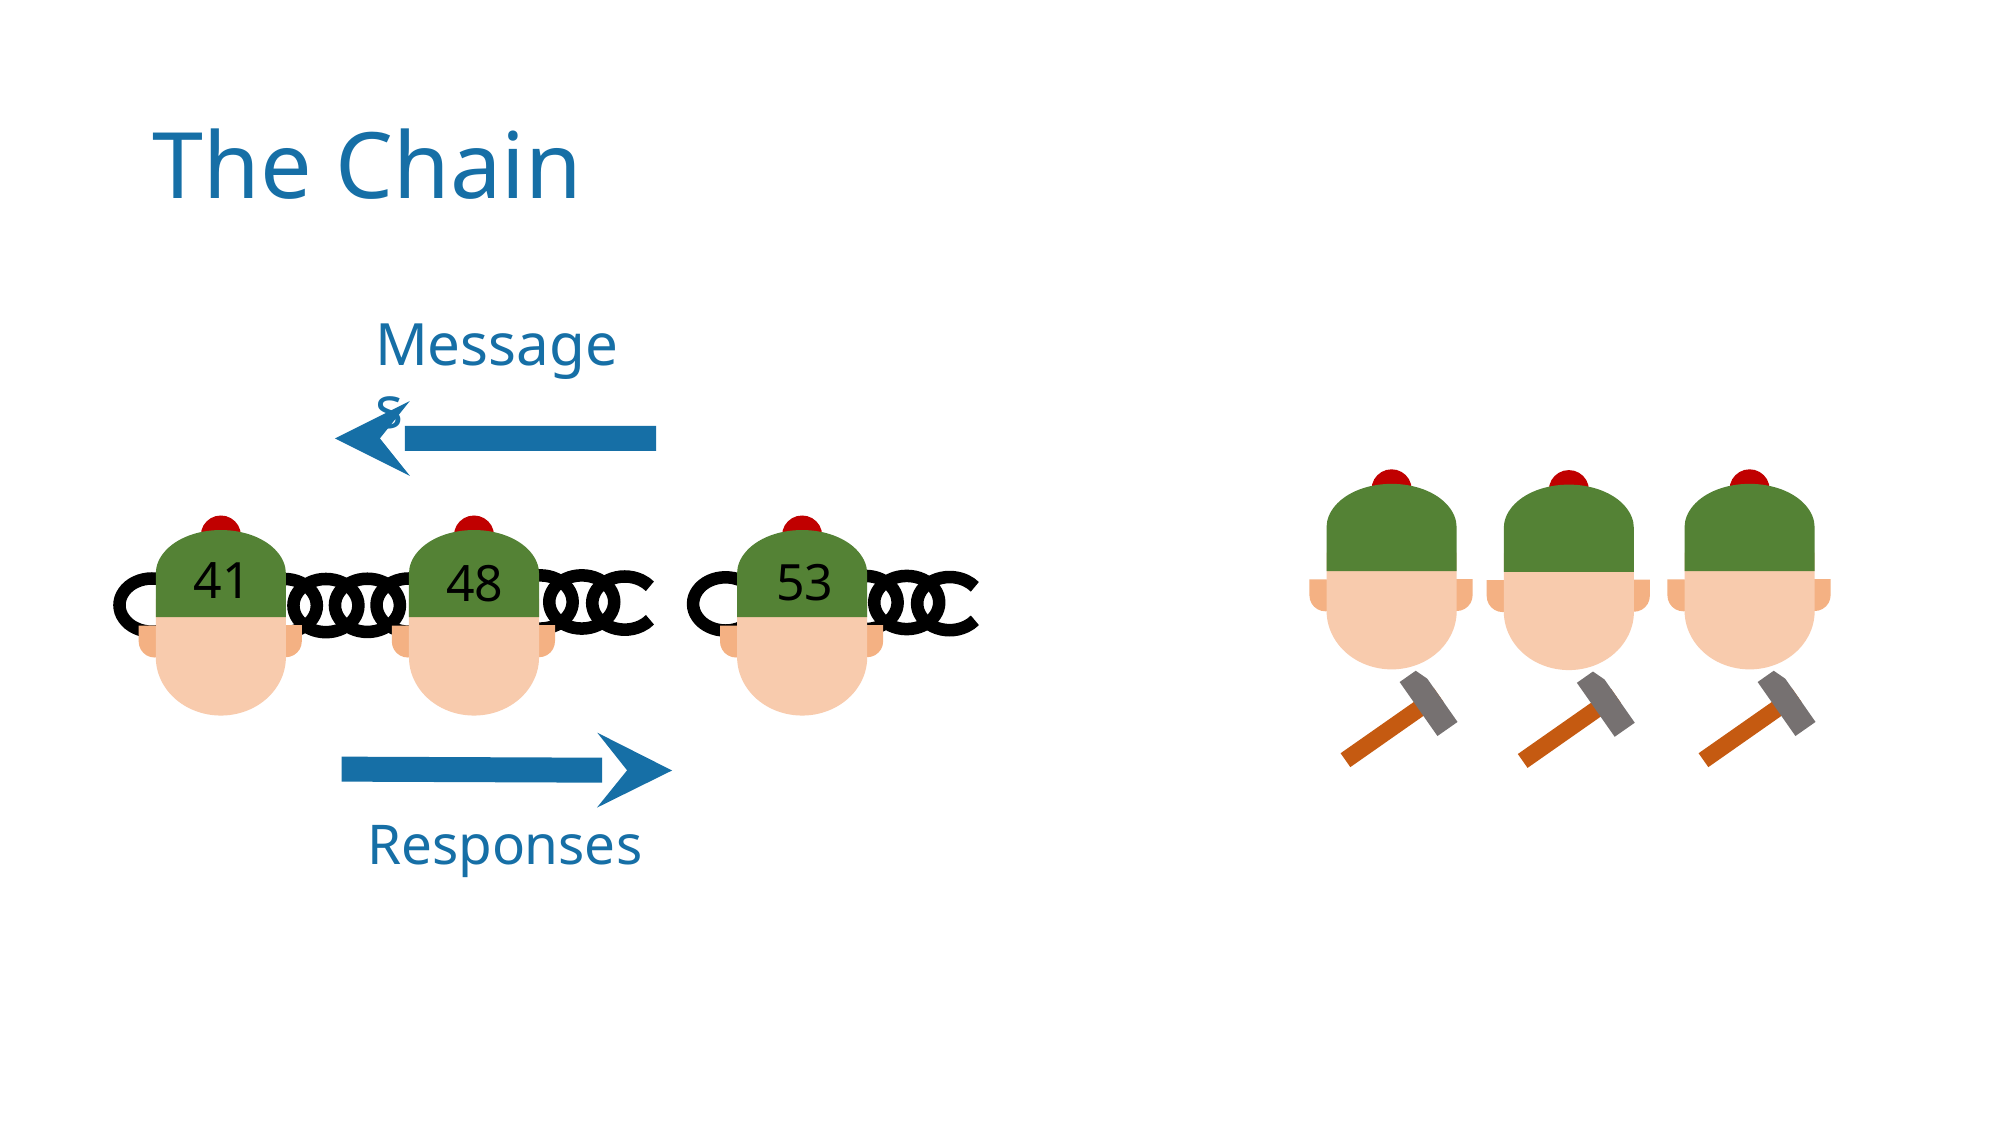

# The Chain
Messages
41
53
48
Responses